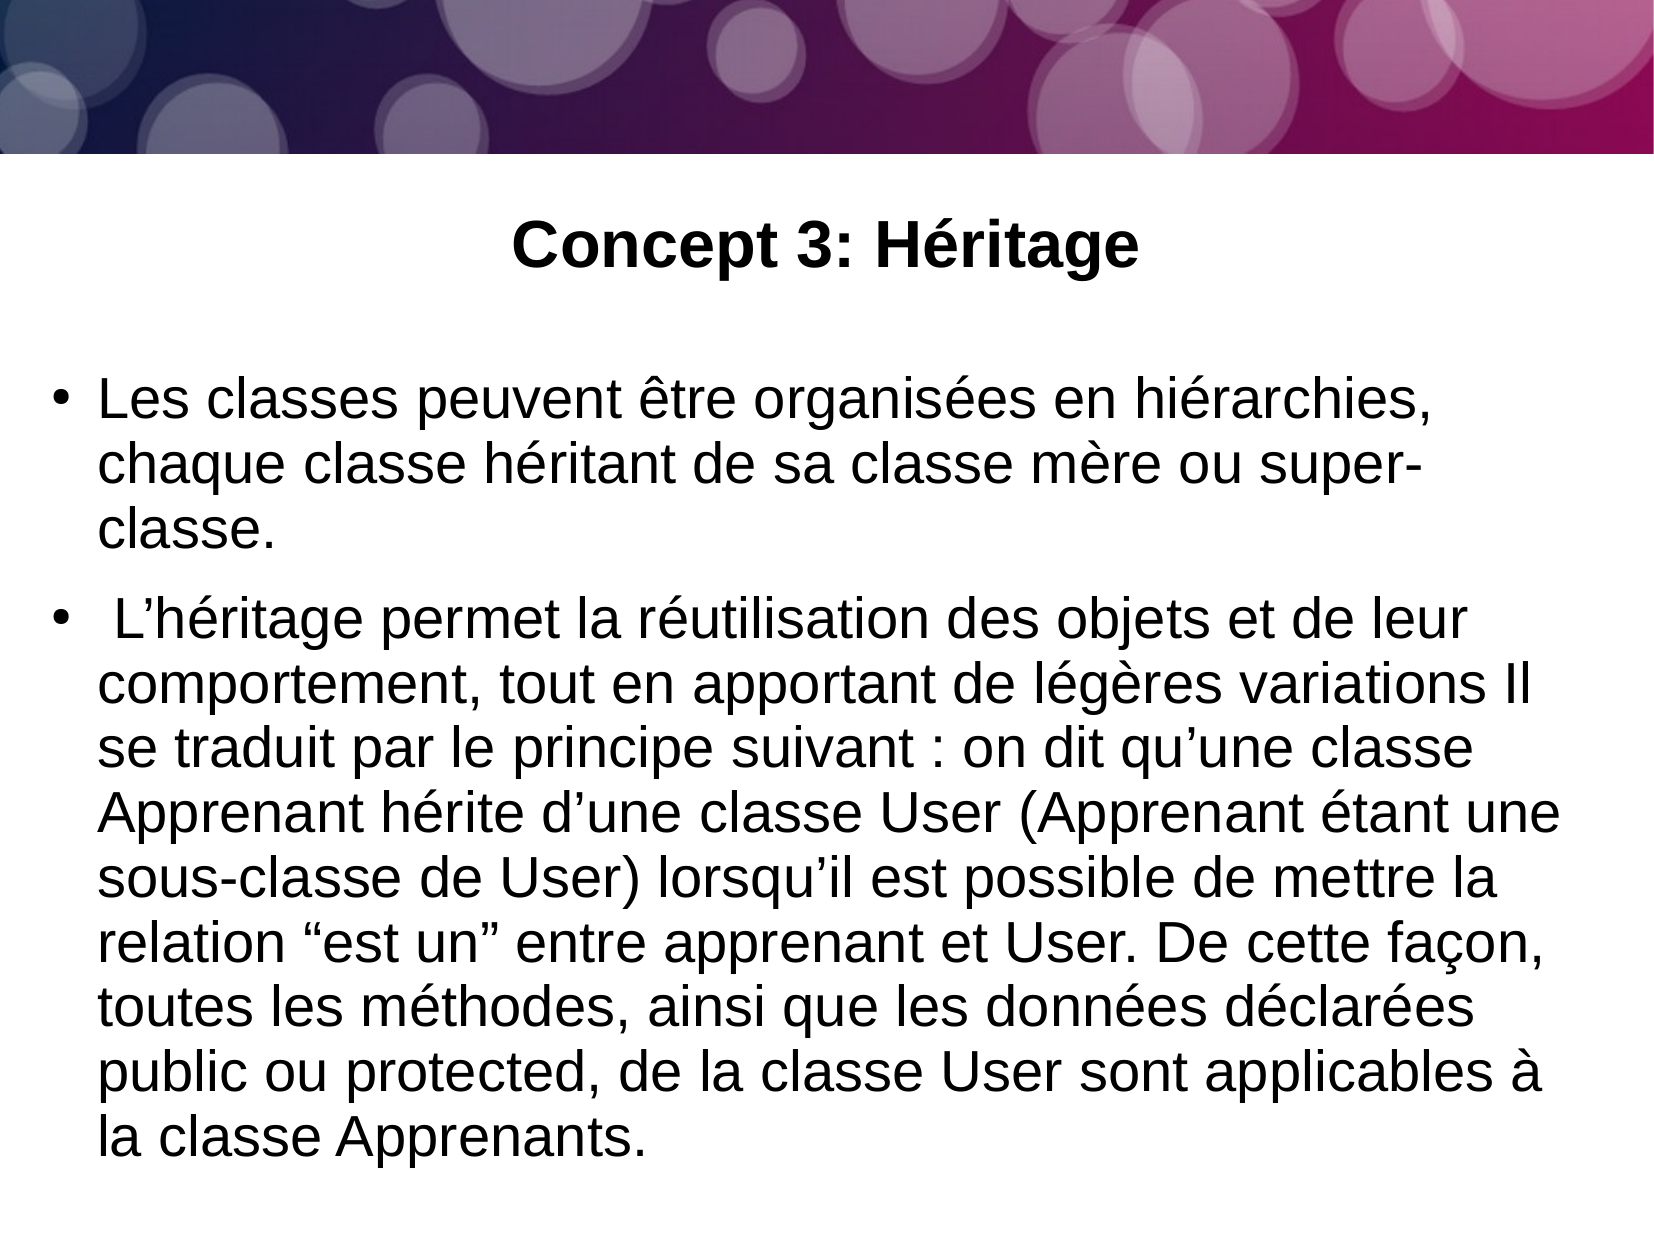

# Concept 3: Héritage
Les classes peuvent être organisées en hiérarchies, chaque classe héritant de sa classe mère ou super-classe.
 L’héritage permet la réutilisation des objets et de leur comportement, tout en apportant de légères variations Il se traduit par le principe suivant : on dit qu’une classe Apprenant hérite d’une classe User (Apprenant étant une sous-classe de User) lorsqu’il est possible de mettre la relation “est un” entre apprenant et User. De cette façon, toutes les méthodes, ainsi que les données déclarées public ou protected, de la classe User sont applicables à la classe Apprenants.